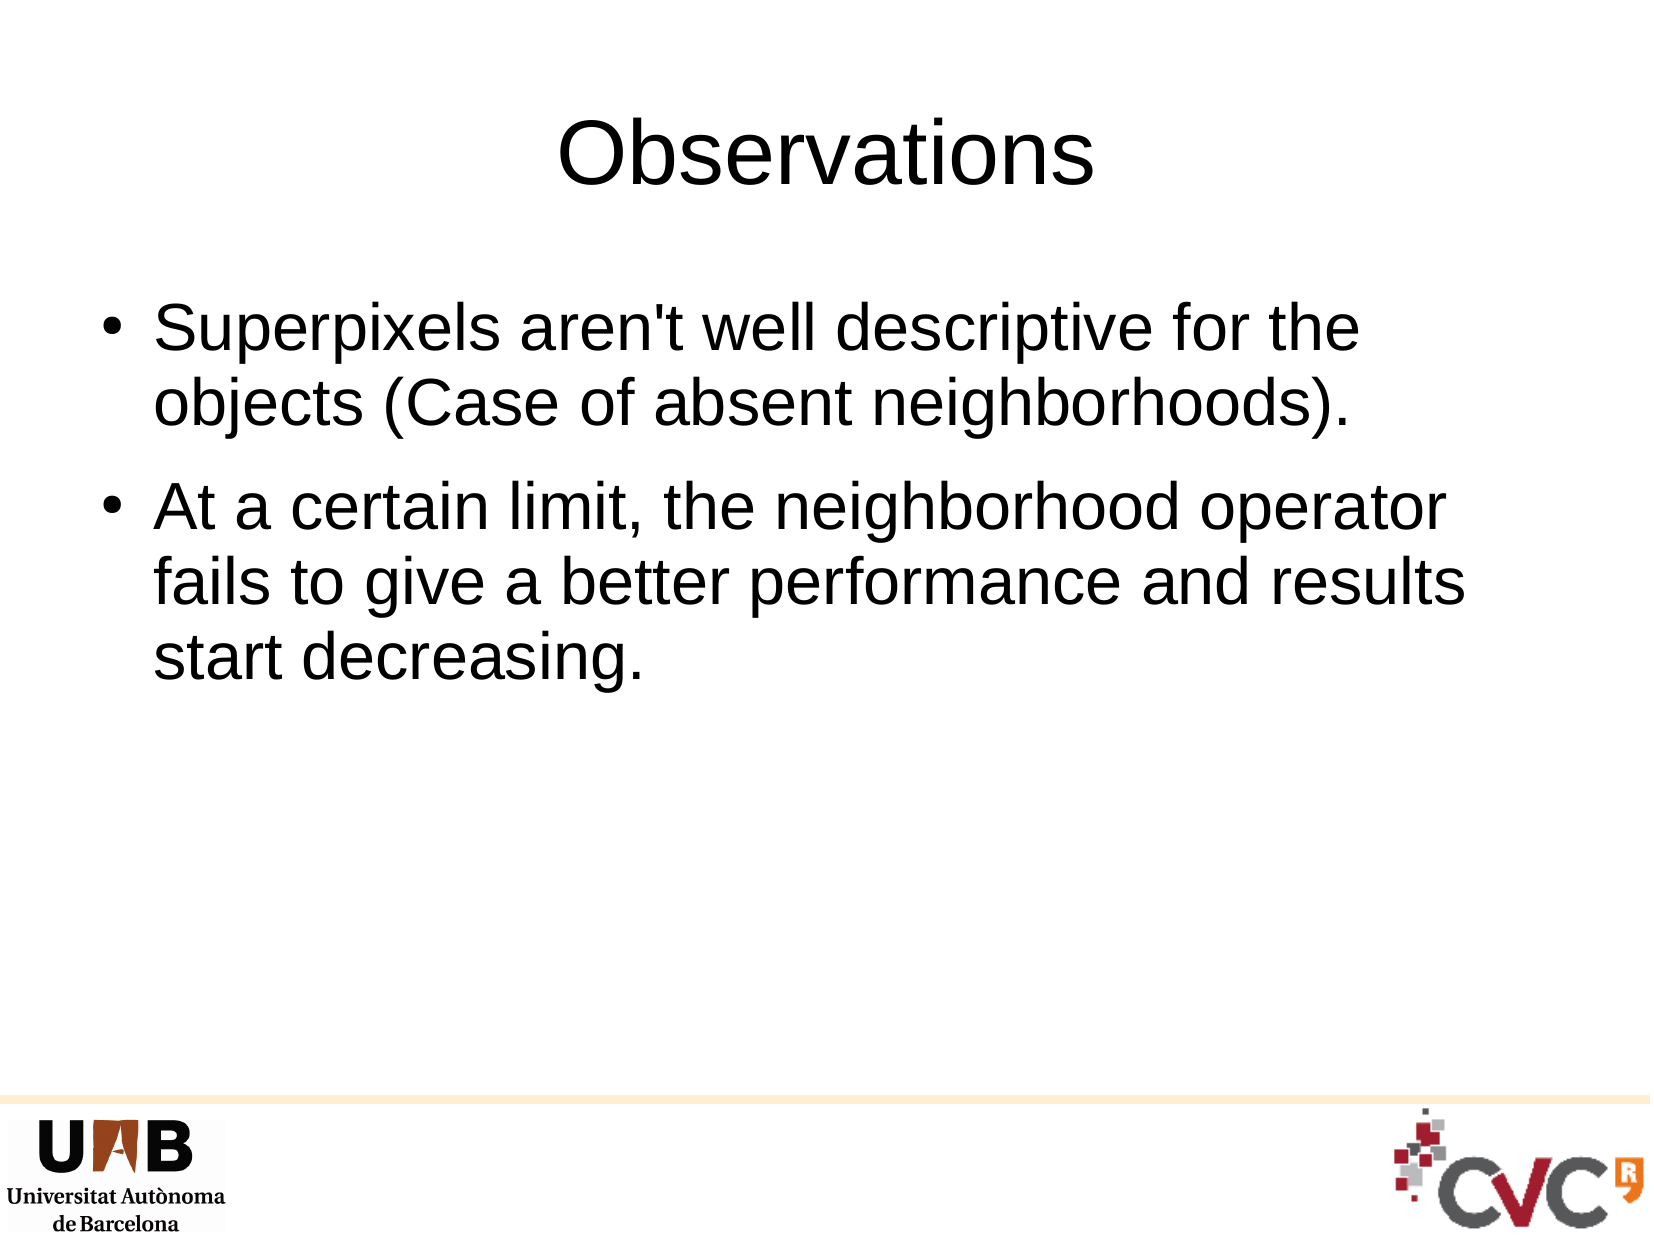

# Observations
Superpixels aren't well descriptive for the objects (Case of absent neighborhoods).
At a certain limit, the neighborhood operator fails to give a better performance and results start decreasing.